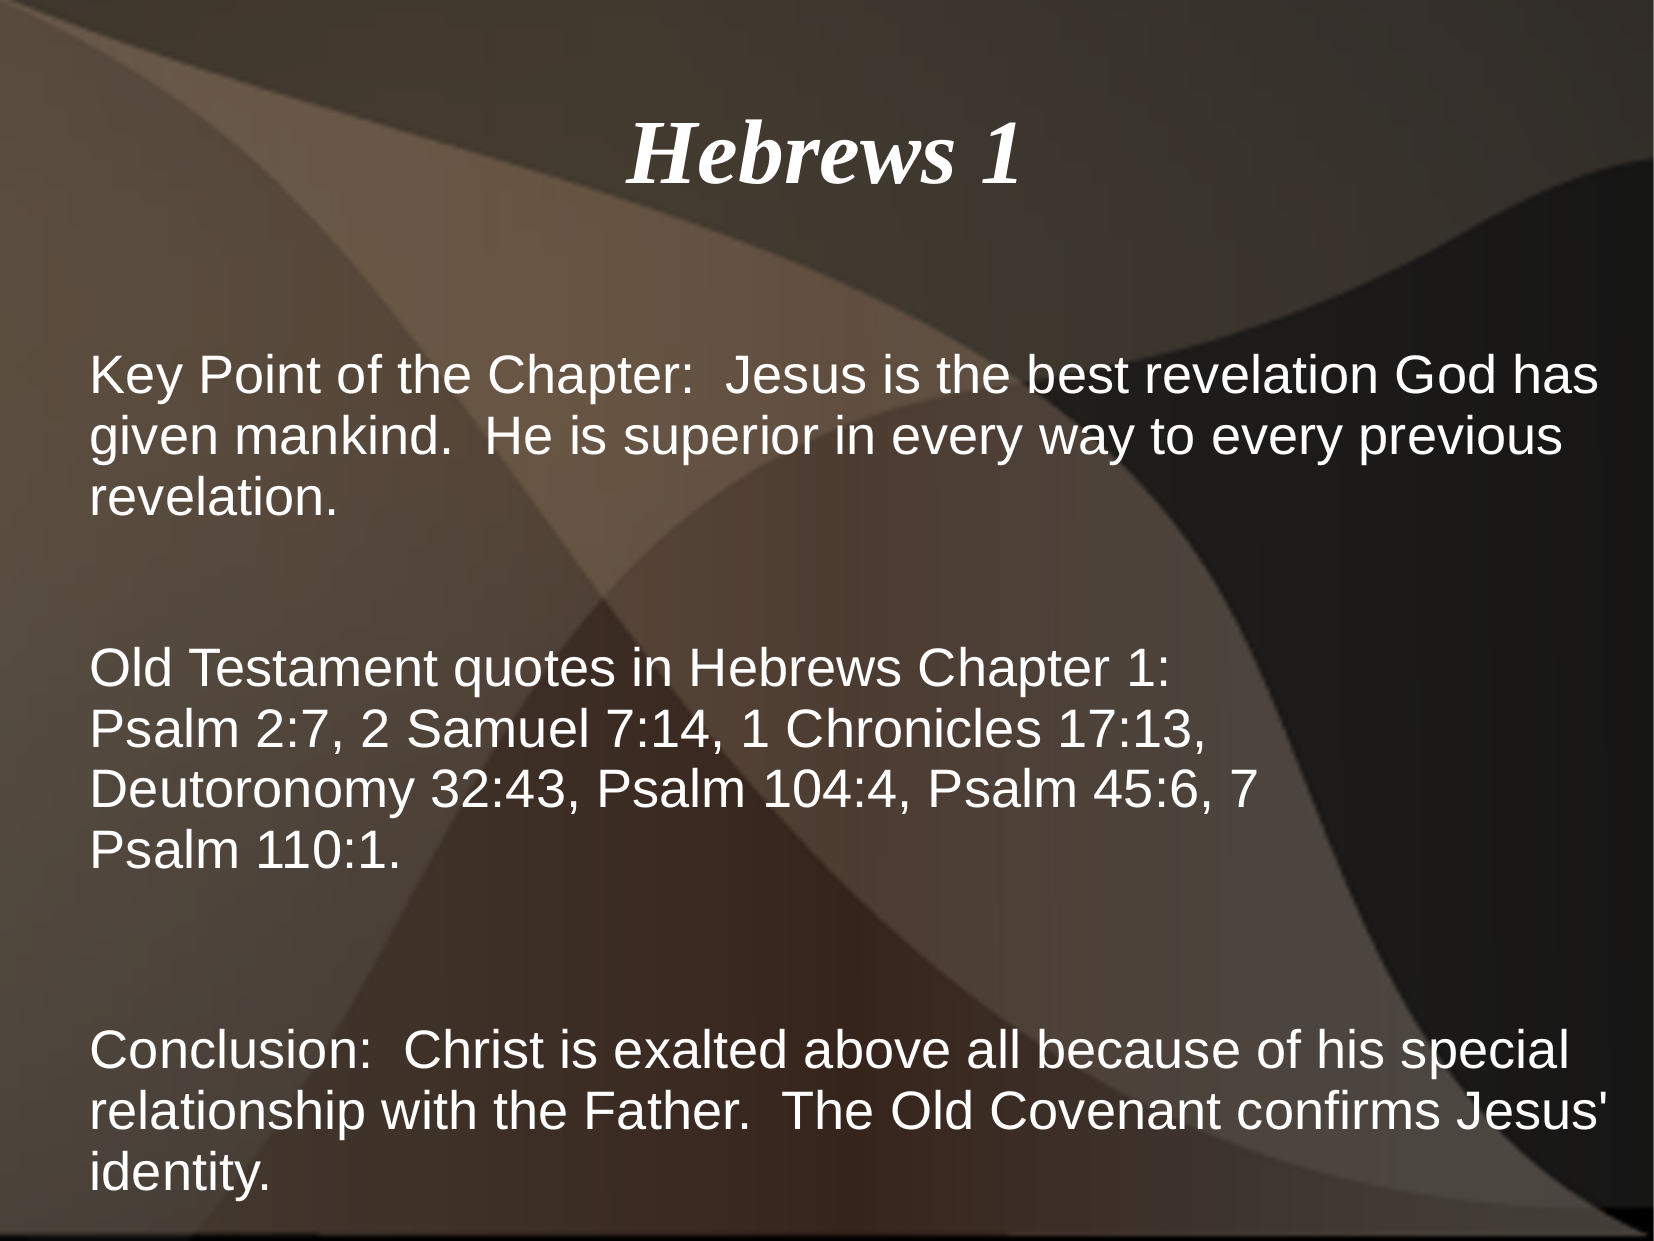

# Hebrews 1
Key Point of the Chapter: Jesus is the best revelation God has
given mankind. He is superior in every way to every previous
revelation.
Old Testament quotes in Hebrews Chapter 1:
Psalm 2:7, 2 Samuel 7:14, 1 Chronicles 17:13,
Deutoronomy 32:43, Psalm 104:4, Psalm 45:6, 7
Psalm 110:1.
Conclusion: Christ is exalted above all because of his special
relationship with the Father. The Old Covenant confirms Jesus'
identity.